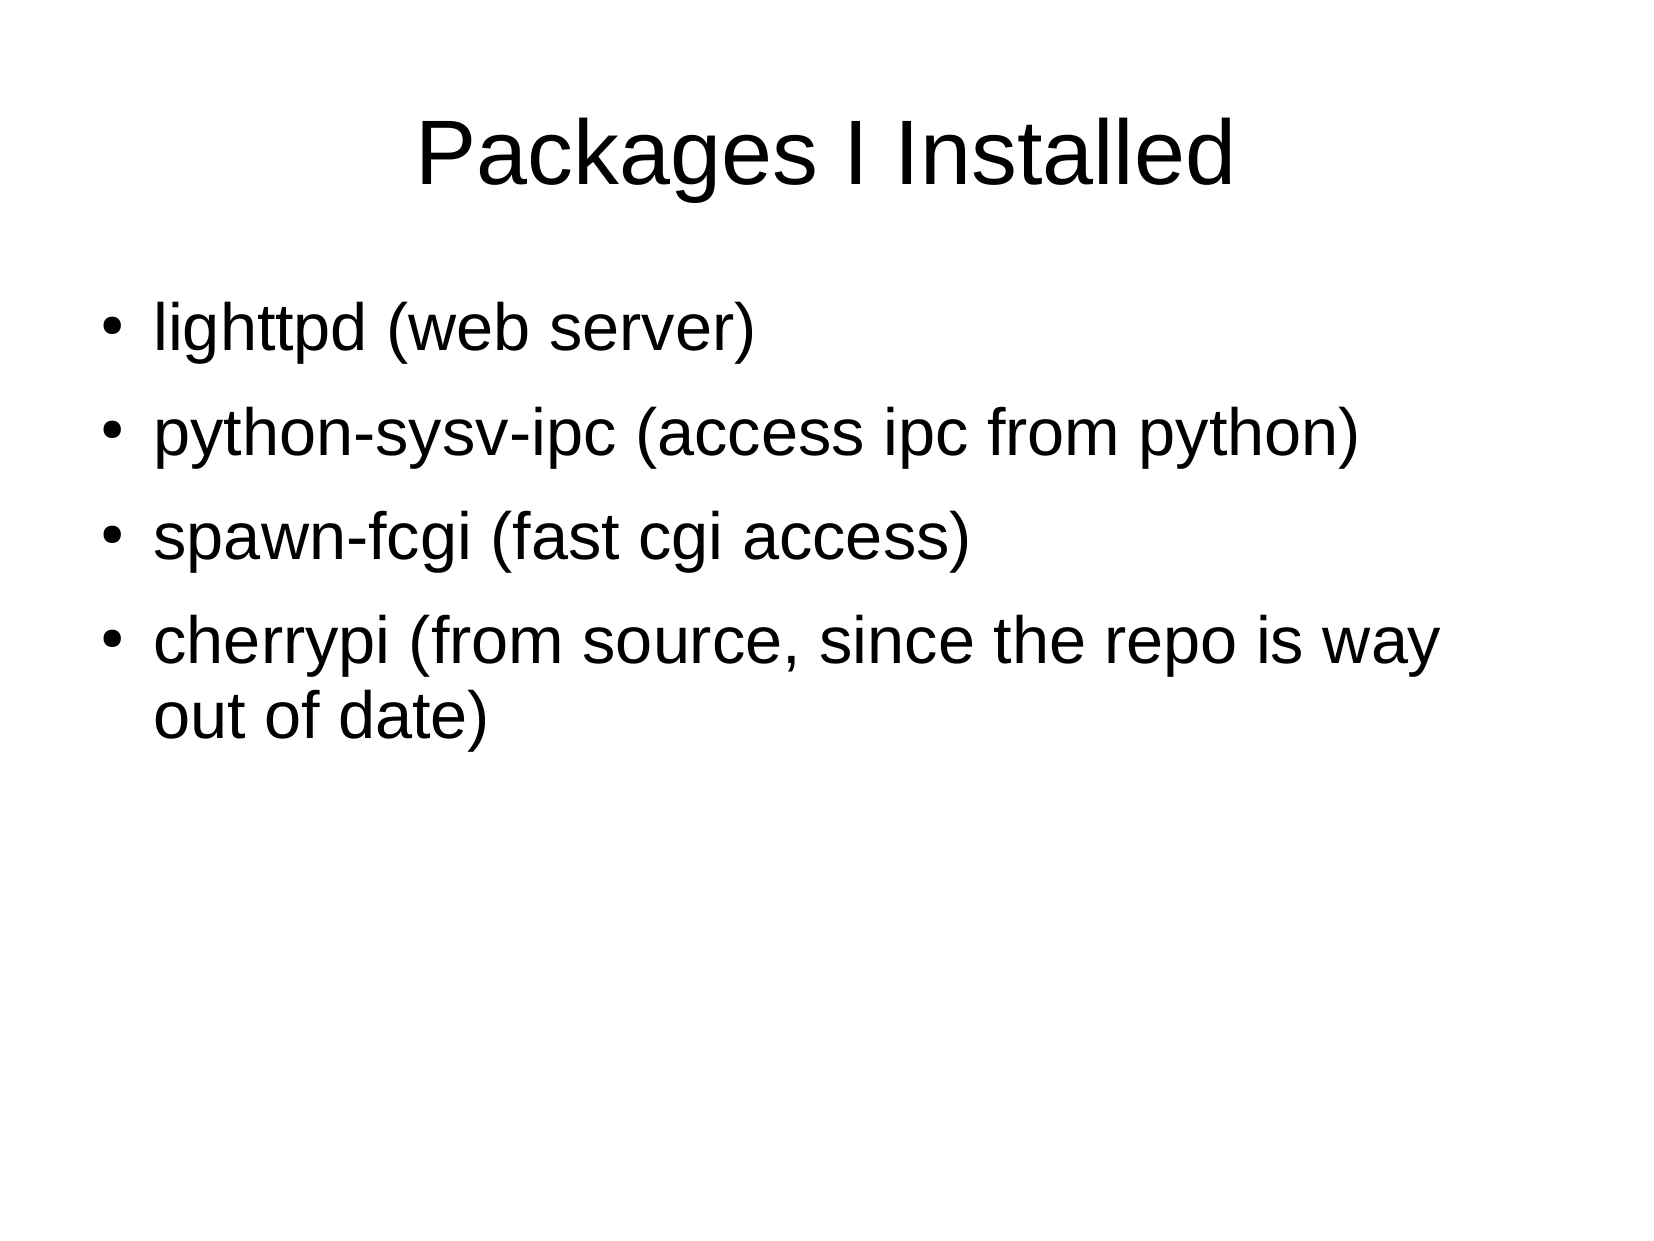

# Packages I Installed
lighttpd (web server)
python-sysv-ipc (access ipc from python)
spawn-fcgi (fast cgi access)
cherrypi (from source, since the repo is way out of date)